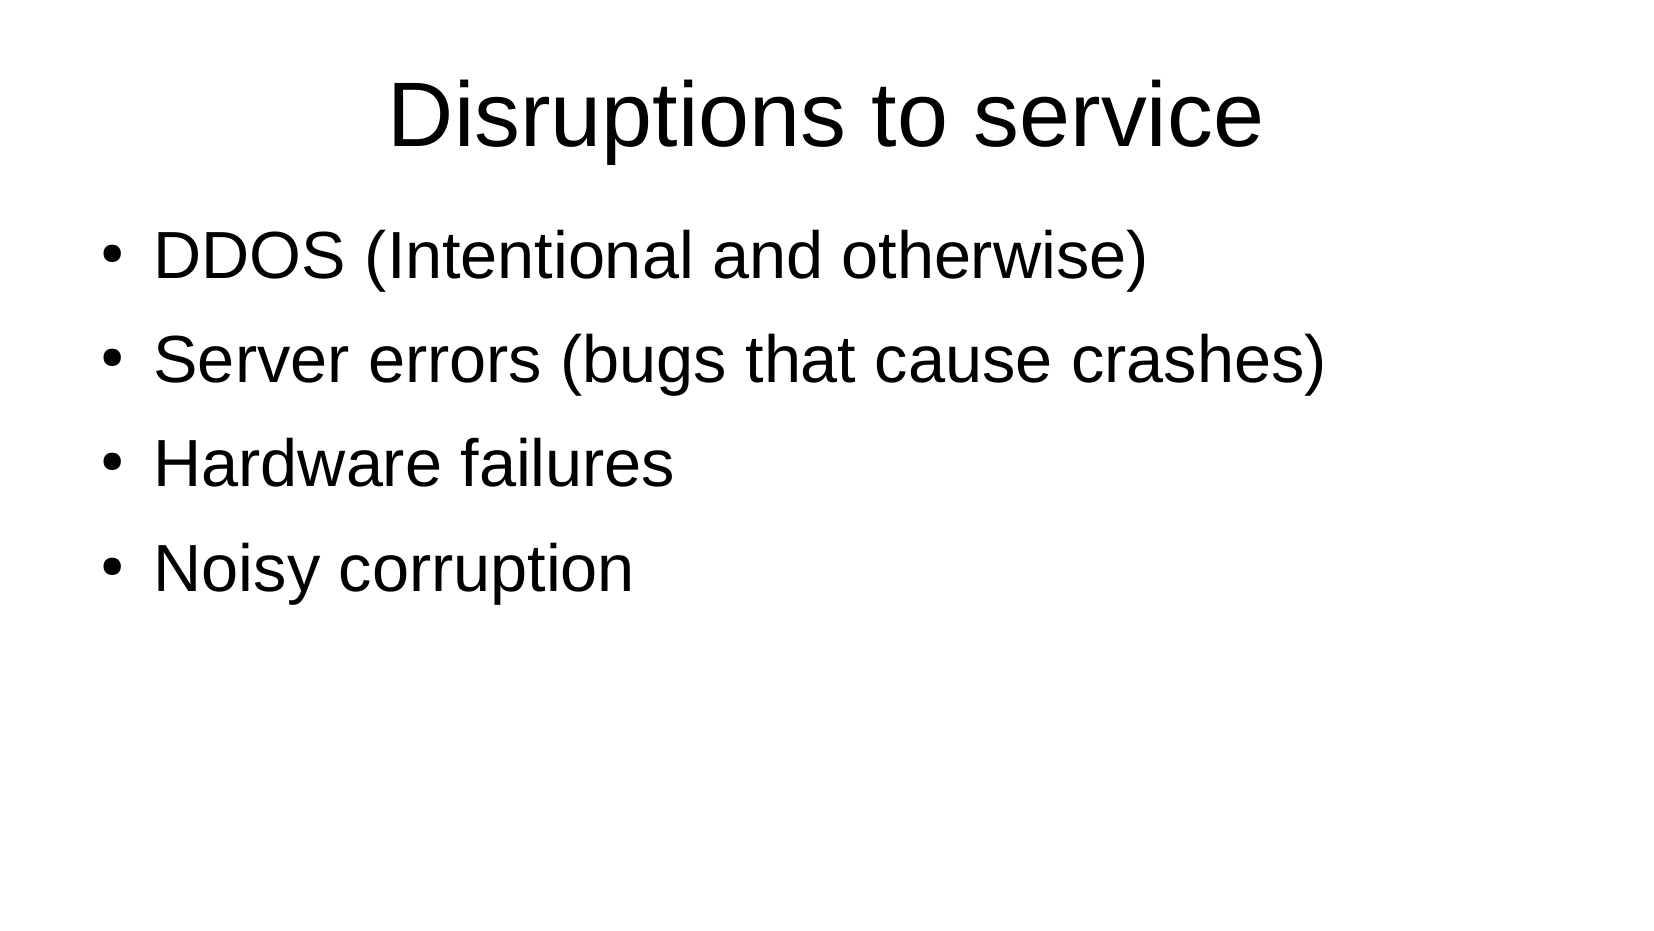

# Disruptions to service
DDOS (Intentional and otherwise)
Server errors (bugs that cause crashes)
Hardware failures
Noisy corruption